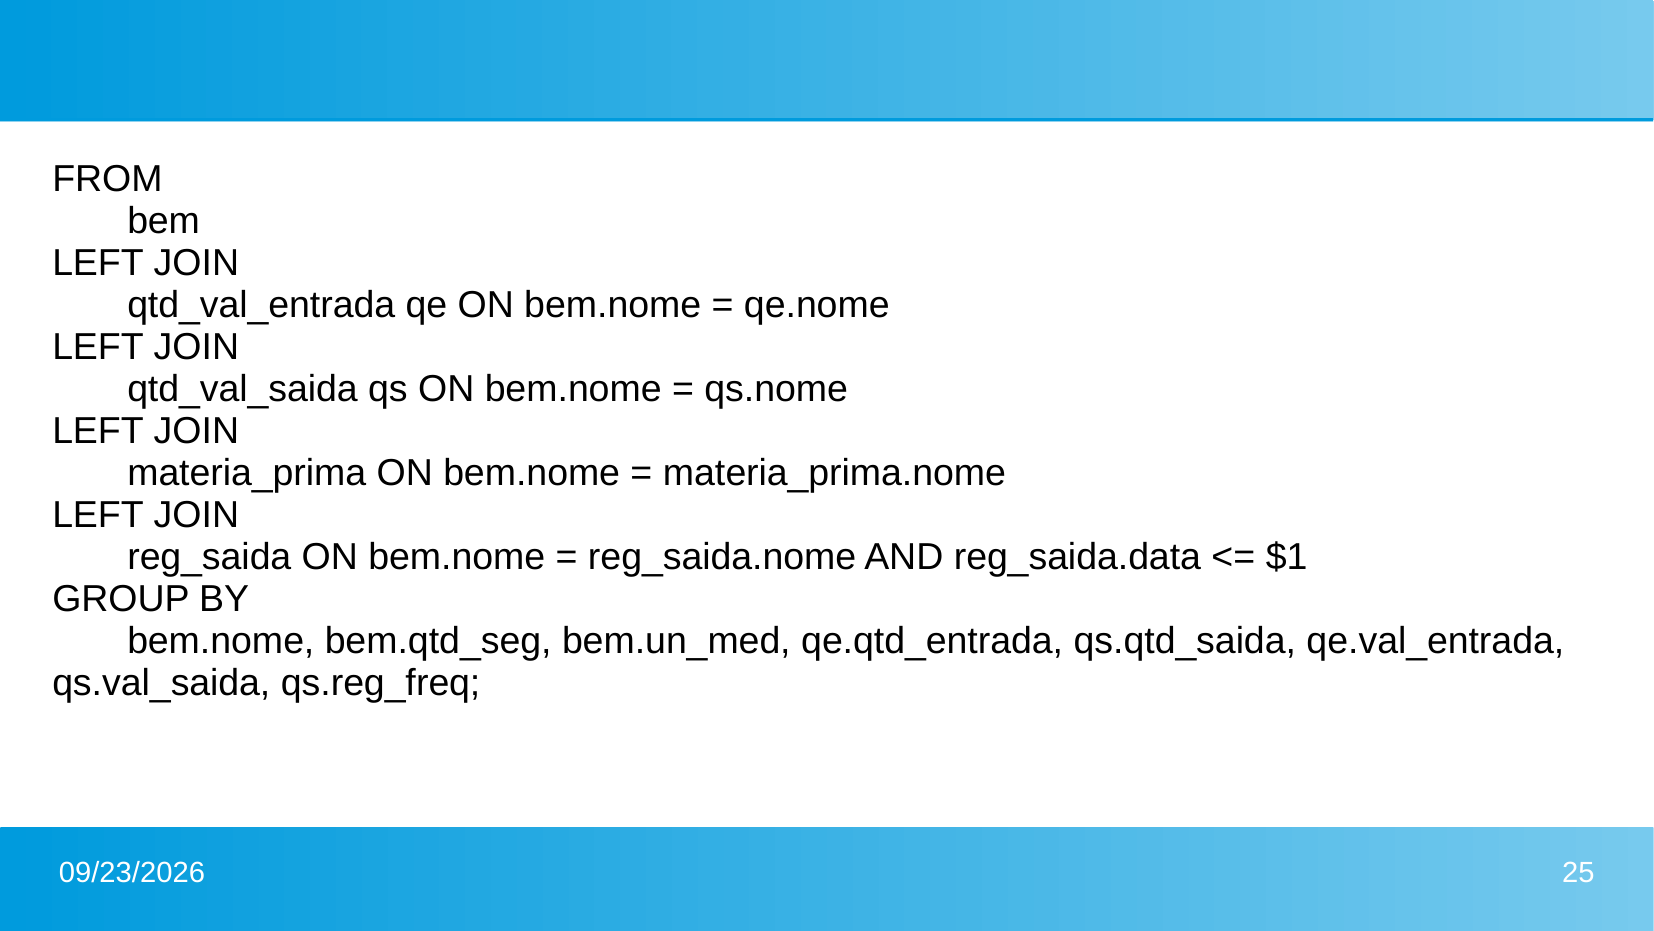

#
FROM
	bem
LEFT JOIN
	qtd_val_entrada qe ON bem.nome = qe.nome
LEFT JOIN
	qtd_val_saida qs ON bem.nome = qs.nome
LEFT JOIN
	materia_prima ON bem.nome = materia_prima.nome
LEFT JOIN
	reg_saida ON bem.nome = reg_saida.nome AND reg_saida.data <= $1
GROUP BY
	bem.nome, bem.qtd_seg, bem.un_med, qe.qtd_entrada, qs.qtd_saida, qe.val_entrada, qs.val_saida, qs.reg_freq;
25